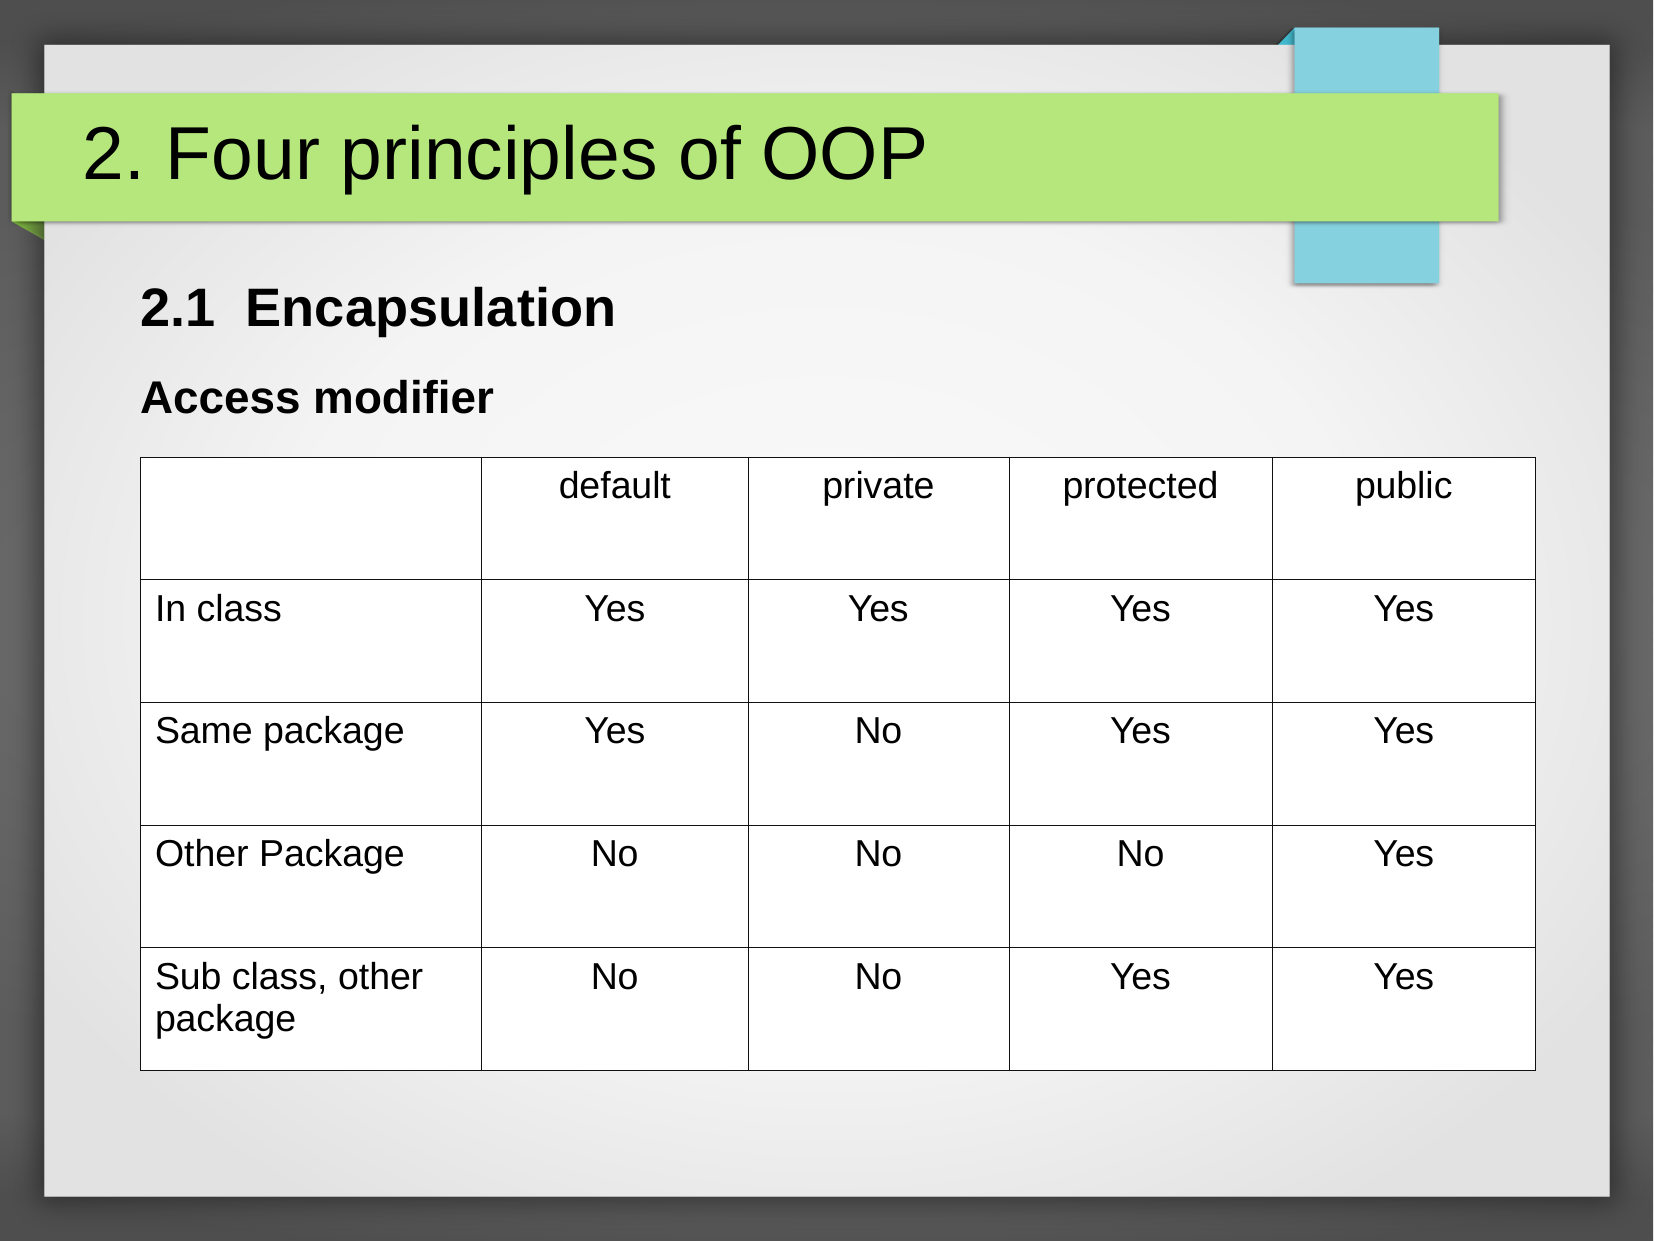

# 2. Four principles of OOP
2.1 Encapsulation
Access modifier
| | default | private | protected | public |
| --- | --- | --- | --- | --- |
| In class | Yes | Yes | Yes | Yes |
| Same package | Yes | No | Yes | Yes |
| Other Package | No | No | No | Yes |
| Sub class, other package | No | No | Yes | Yes |